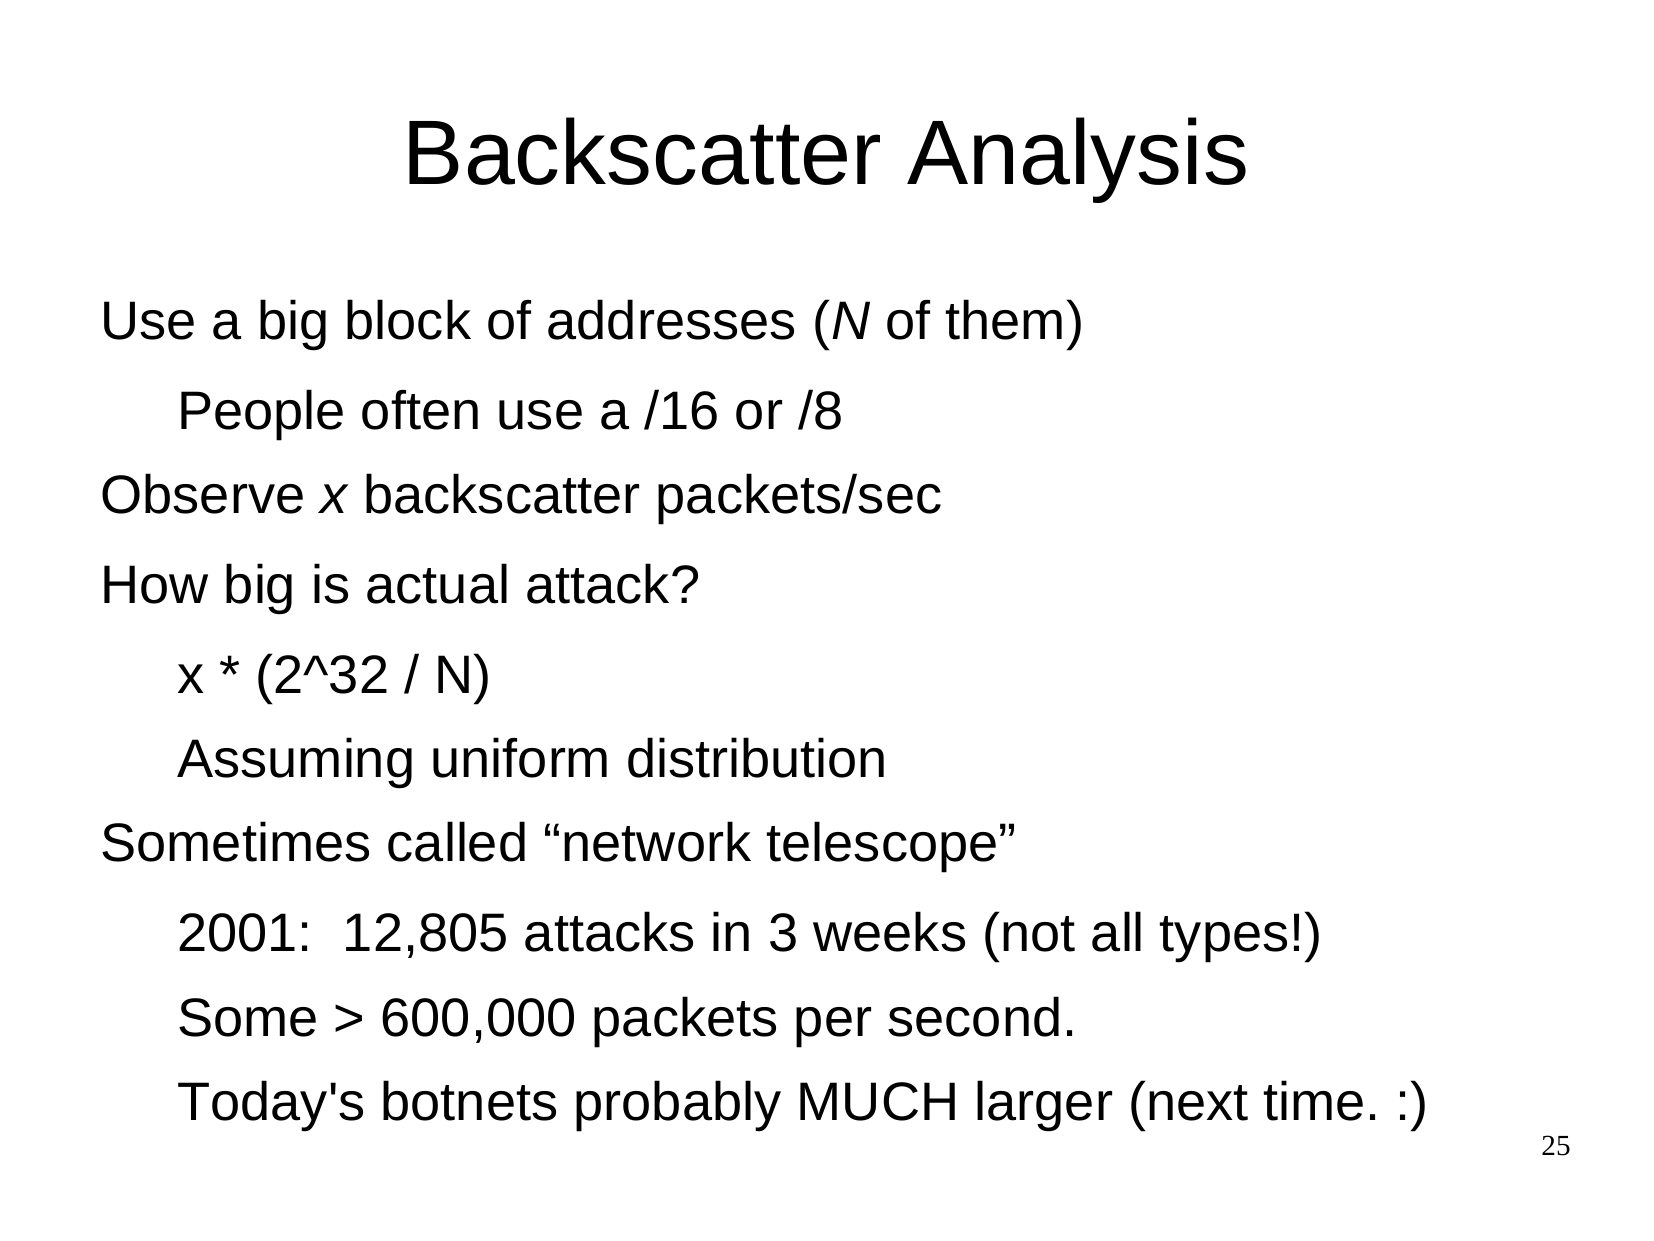

# Backscatter Analysis
Use a big block of addresses (N of them)
People often use a /16 or /8
Observe x backscatter packets/sec
How big is actual attack?
x * (2^32 / N)
Assuming uniform distribution
Sometimes called “network telescope”
2001: 12,805 attacks in 3 weeks (not all types!)
Some > 600,000 packets per second.
Today's botnets probably MUCH larger (next time. :)
25